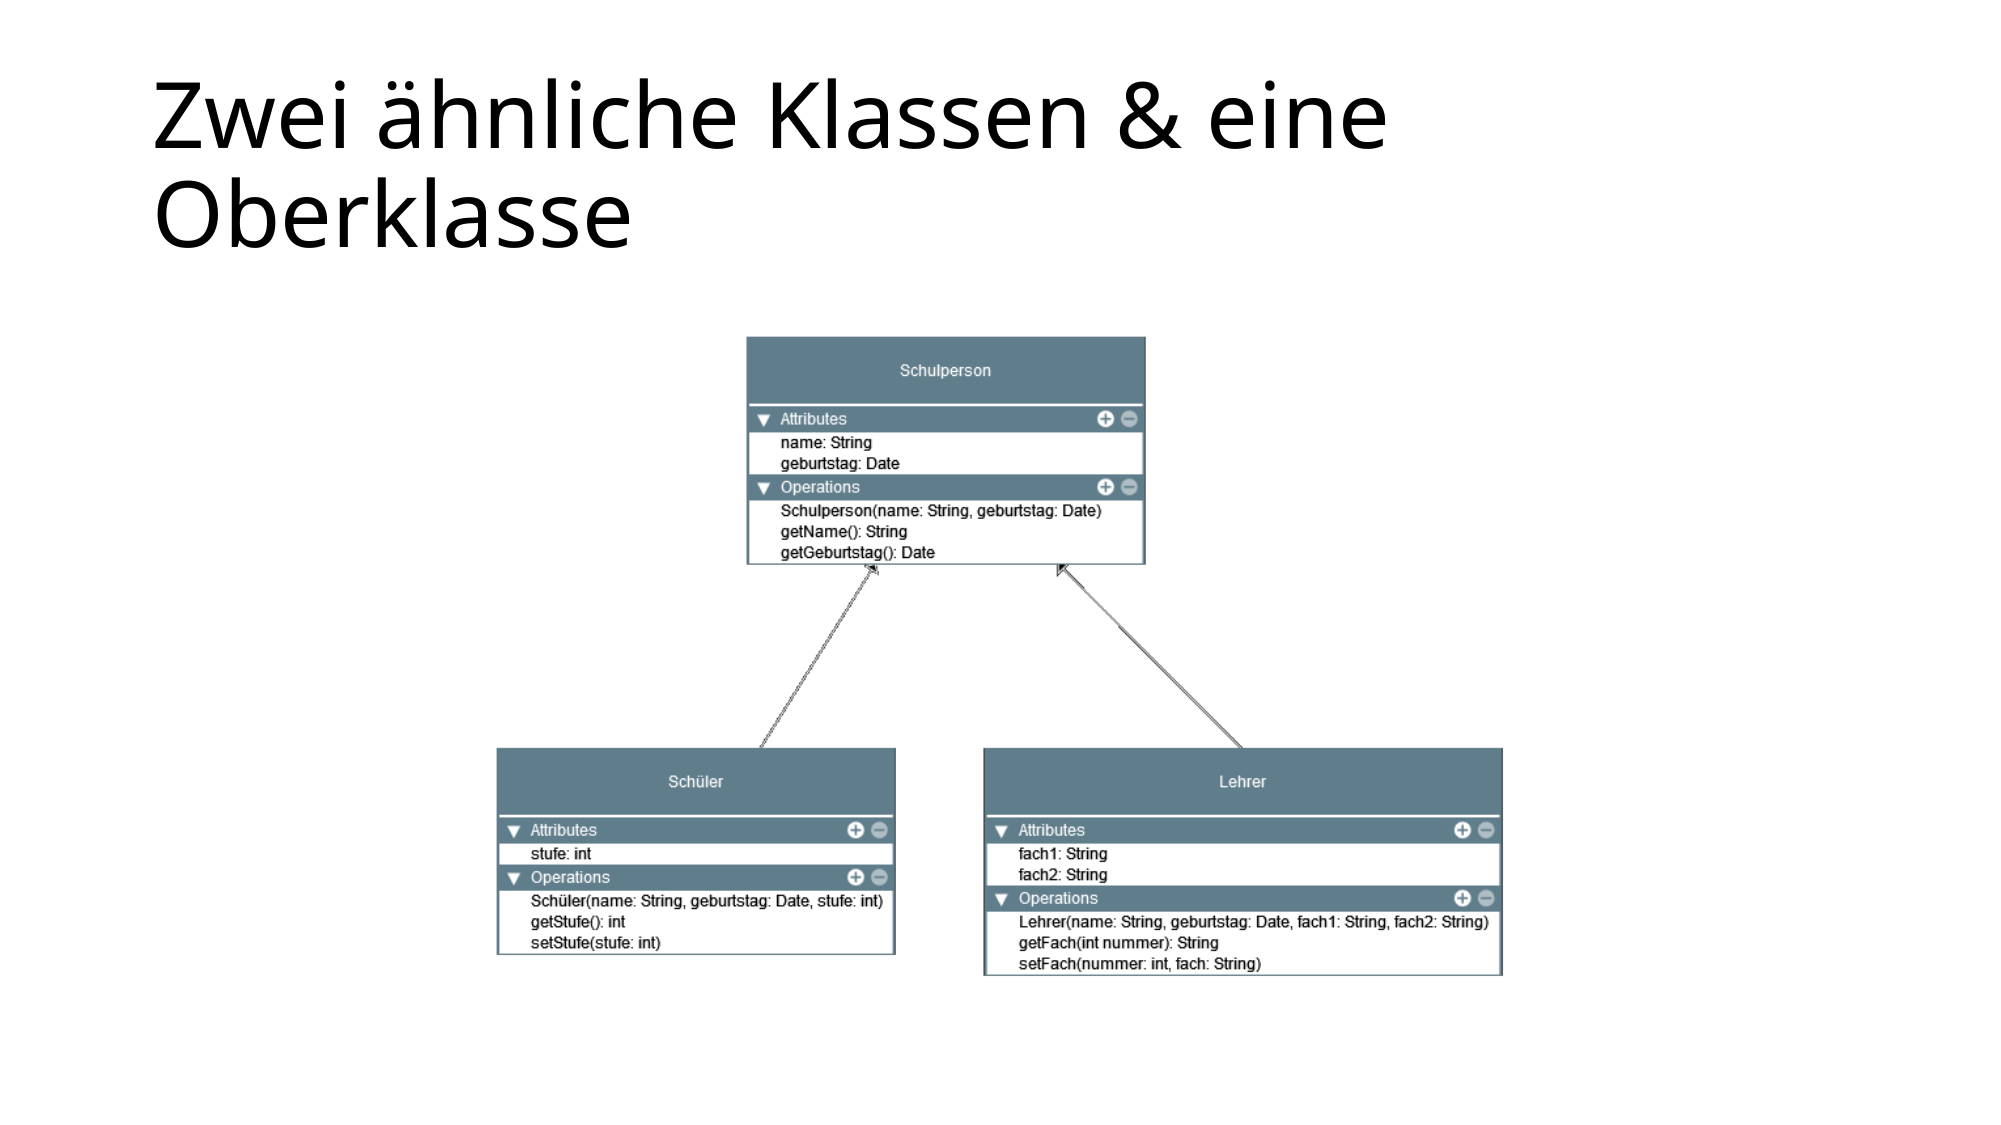

# Zwei ähnliche Klassen & eine Oberklasse